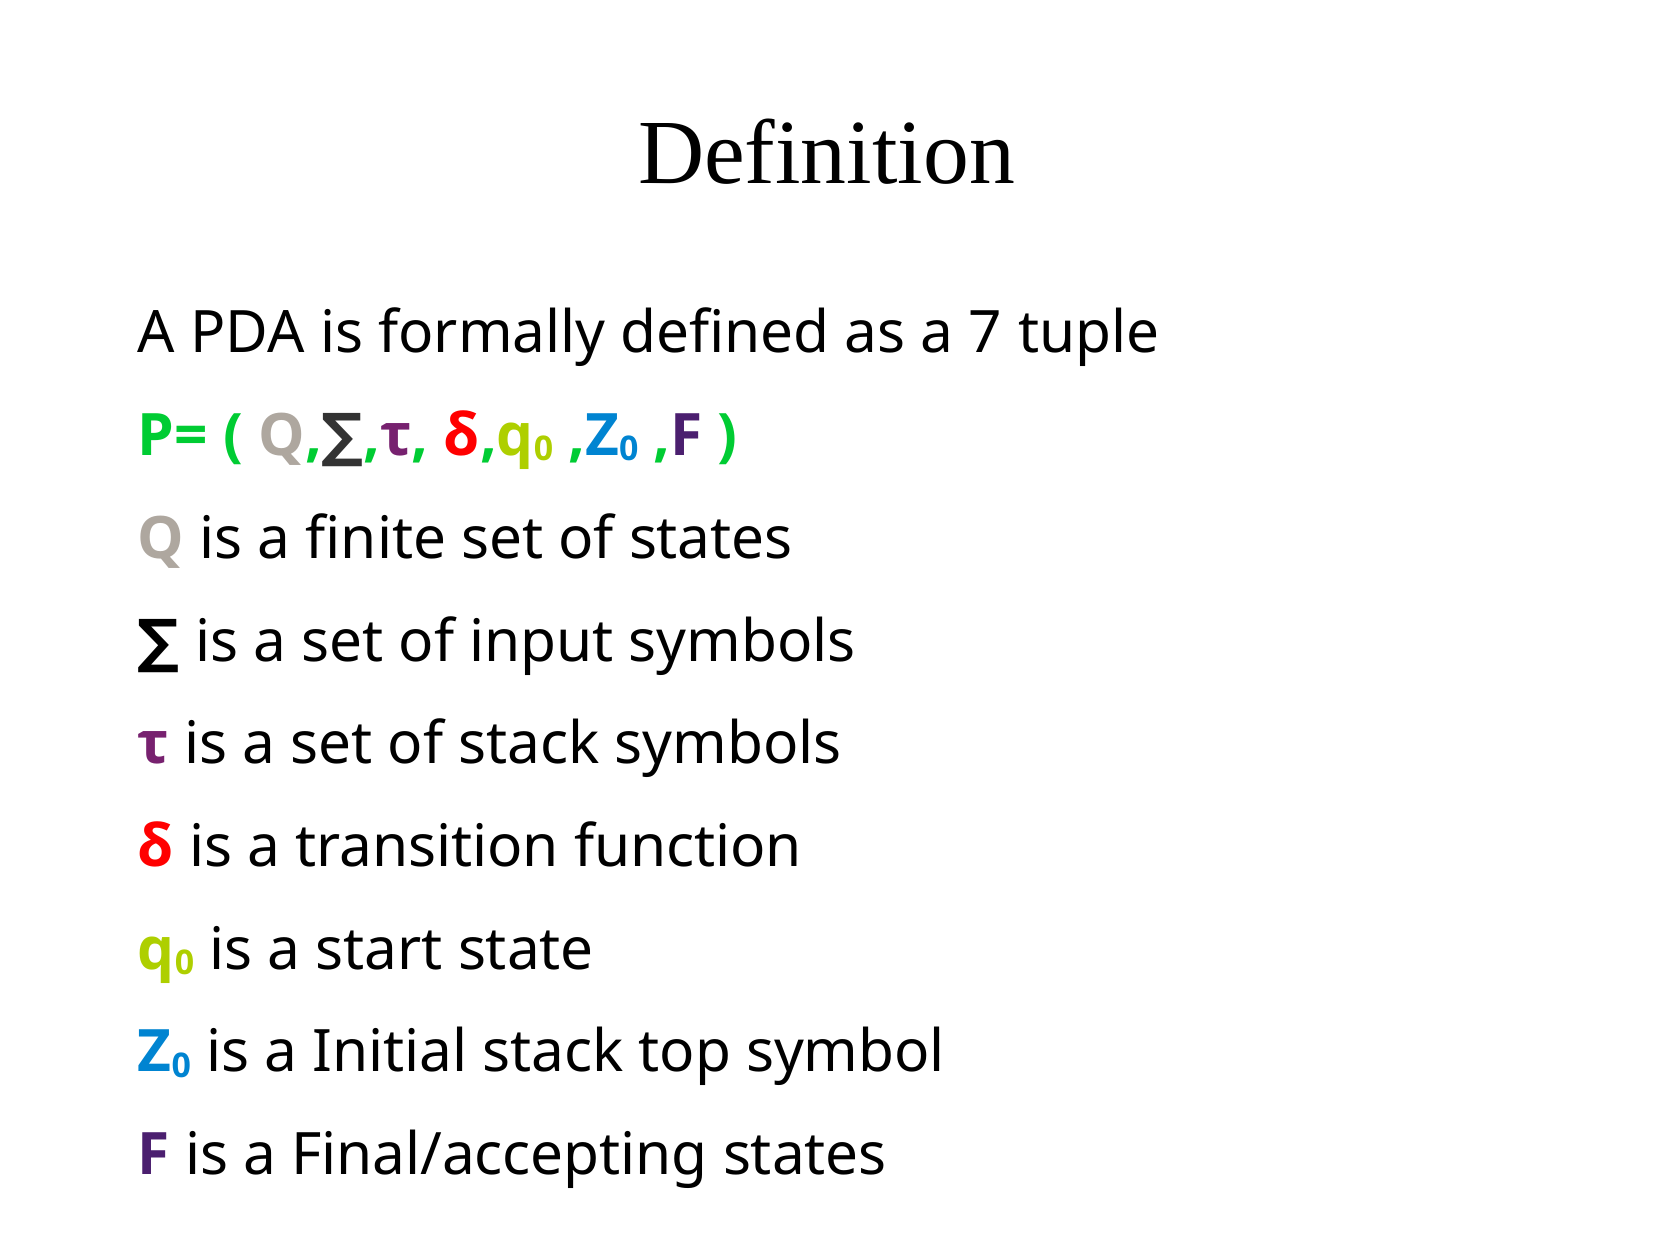

# Definition
A PDA is formally defined as a 7­ tuple
P= ( Q,∑,τ, δ,q0 ,Z0 ,F )
Q is a finite set of states
∑ is a set of input symbols
τ is a set of stack symbols
δ is a transition function
q0 is a start state
Z0 is a Initial stack top symbol
F is a Final/accepting states